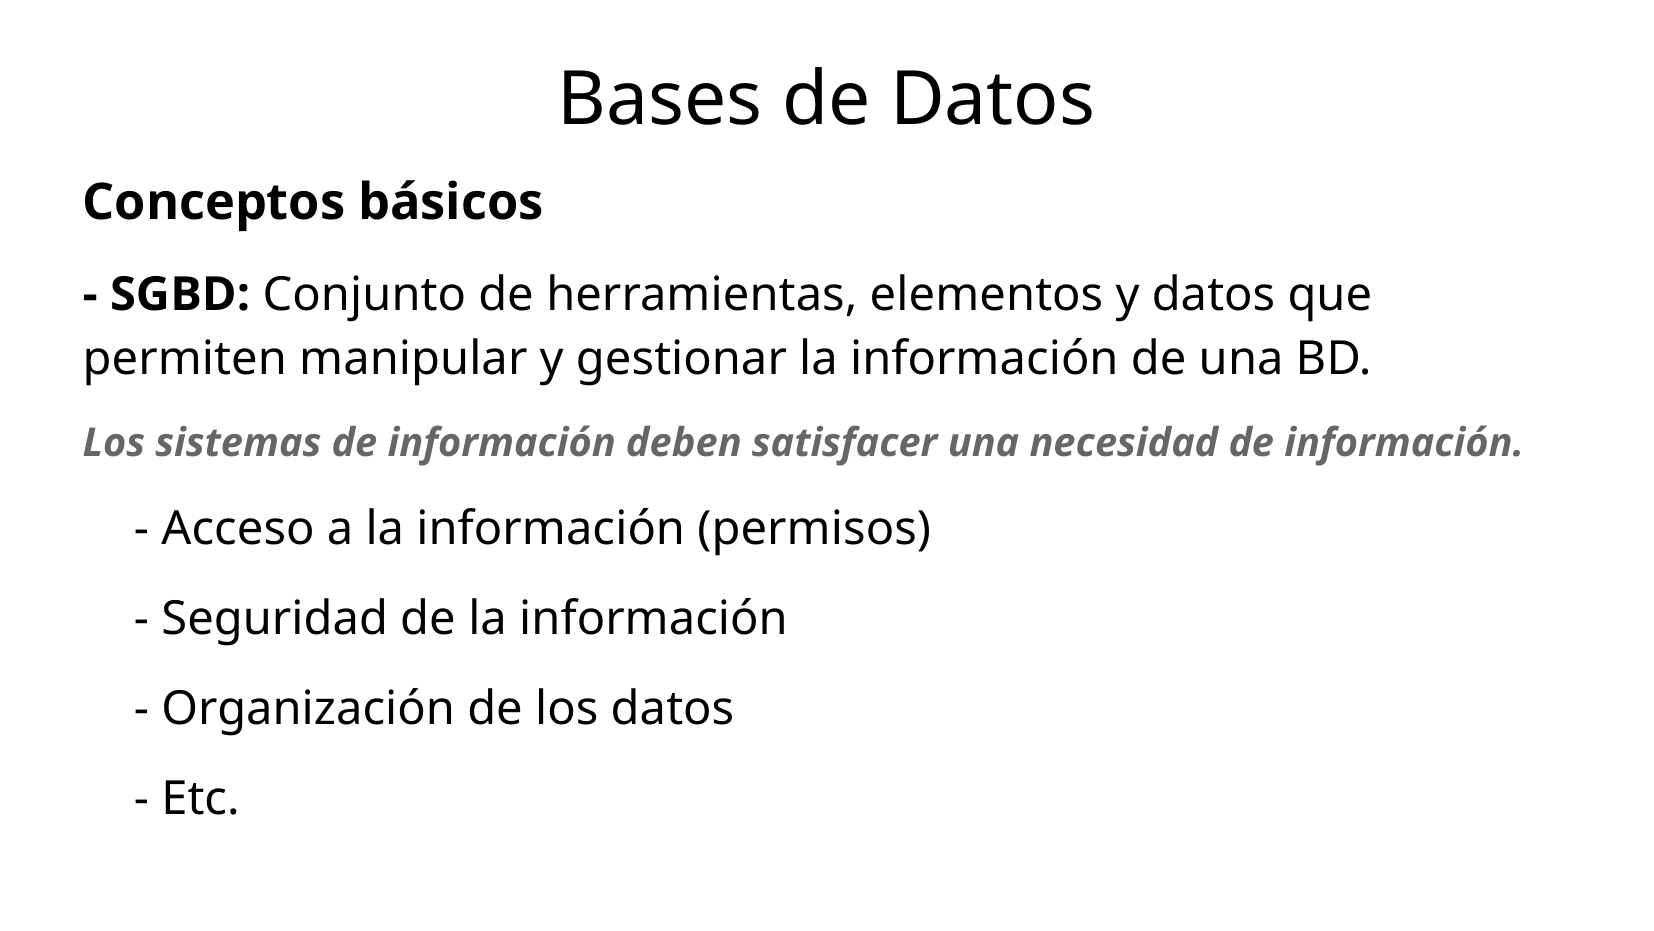

# Bases de Datos
Conceptos básicos
- SGBD: Conjunto de herramientas, elementos y datos que permiten manipular y gestionar la información de una BD.
Los sistemas de información deben satisfacer una necesidad de información.
- Acceso a la información (permisos)
- Seguridad de la información
- Organización de los datos
- Etc.